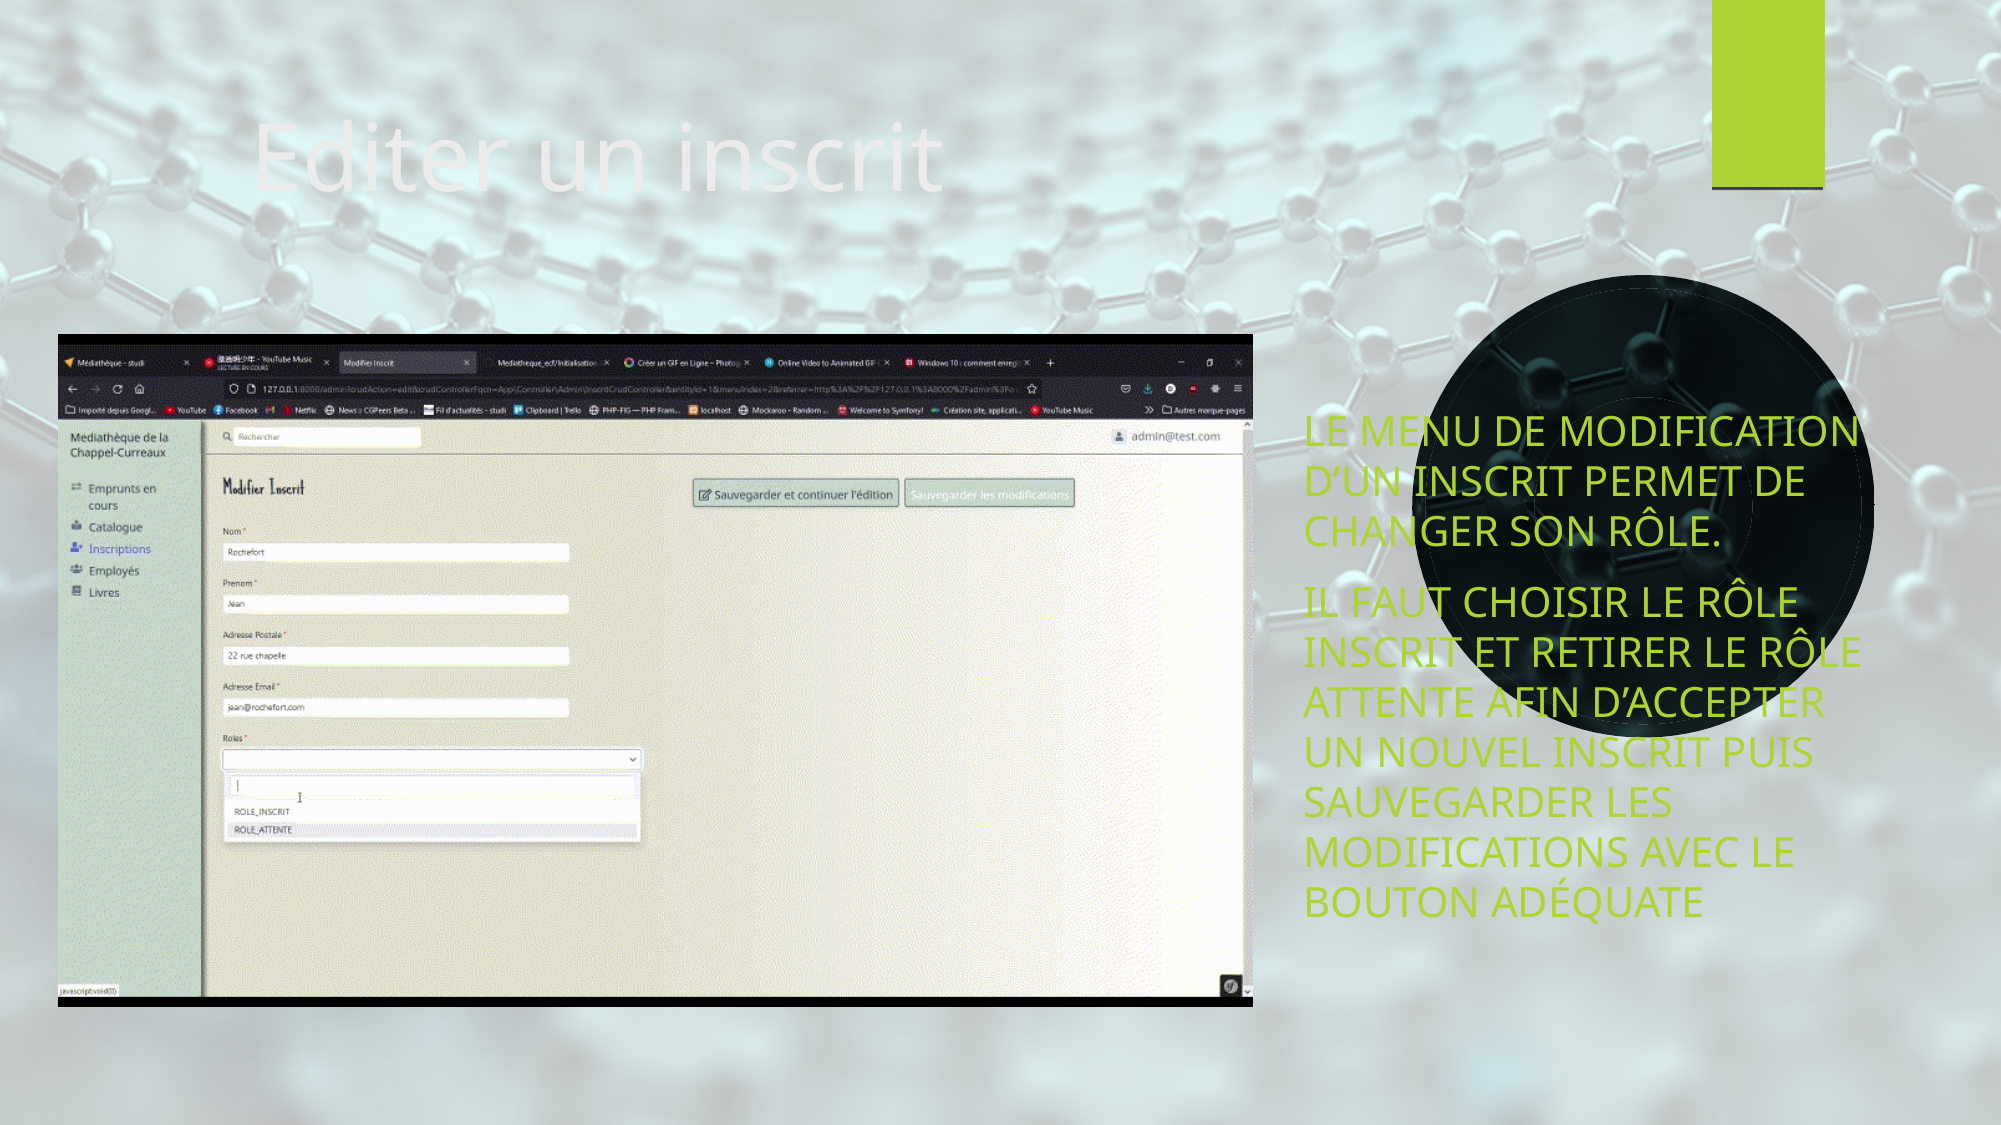

# Editer un inscrit
Le menu de modification d’un inscrit permet de changer son rôle.
Il faut Choisir le rôle inscrit et retirer le rôle attente afin d’accepter un nouvel inscrit puis sauvegarder les modifications avec le bouton adéquate